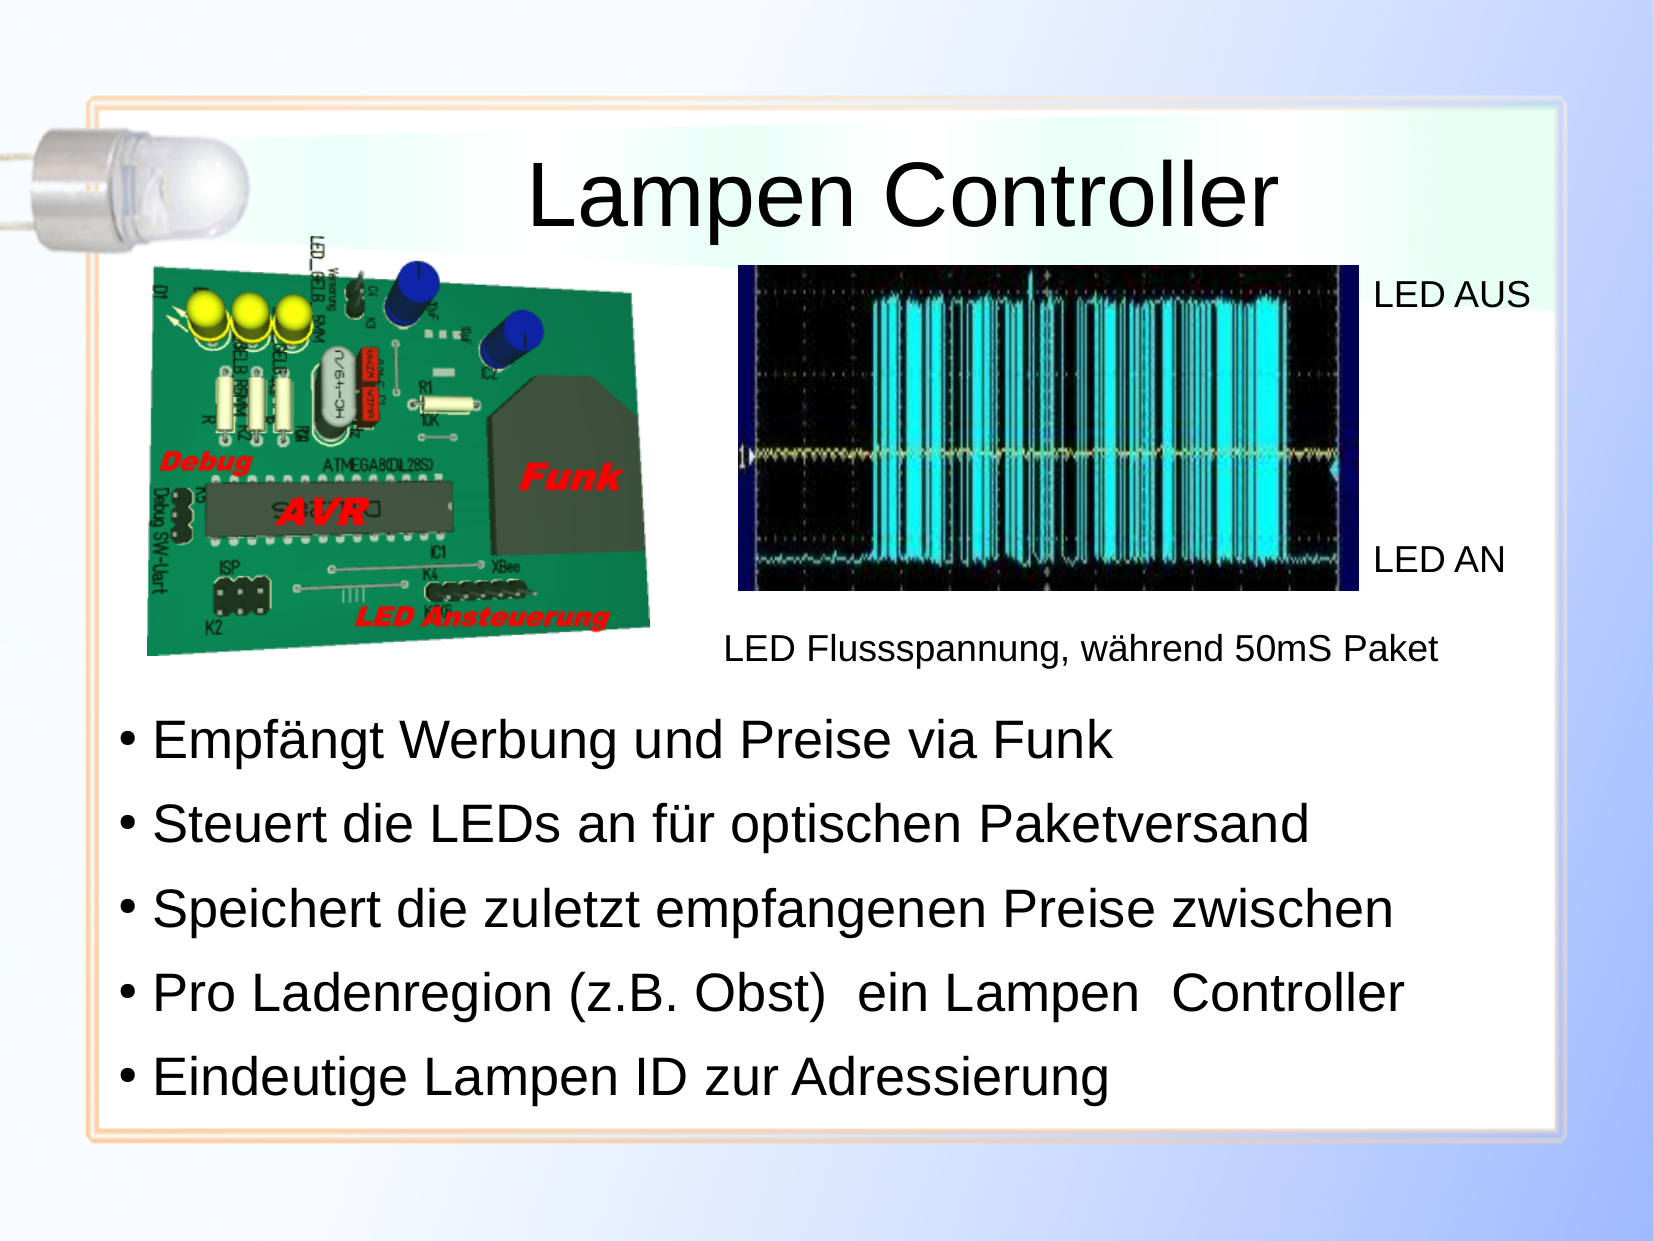

# Lampen Controller
LED AUS
LED AN
LED Flussspannung, während 50mS Paket
 Empfängt Werbung und Preise via Funk
 Steuert die LEDs an für optischen Paketversand
 Speichert die zuletzt empfangenen Preise zwischen
 Pro Ladenregion (z.B. Obst) ein Lampen Controller
 Eindeutige Lampen ID zur Adressierung